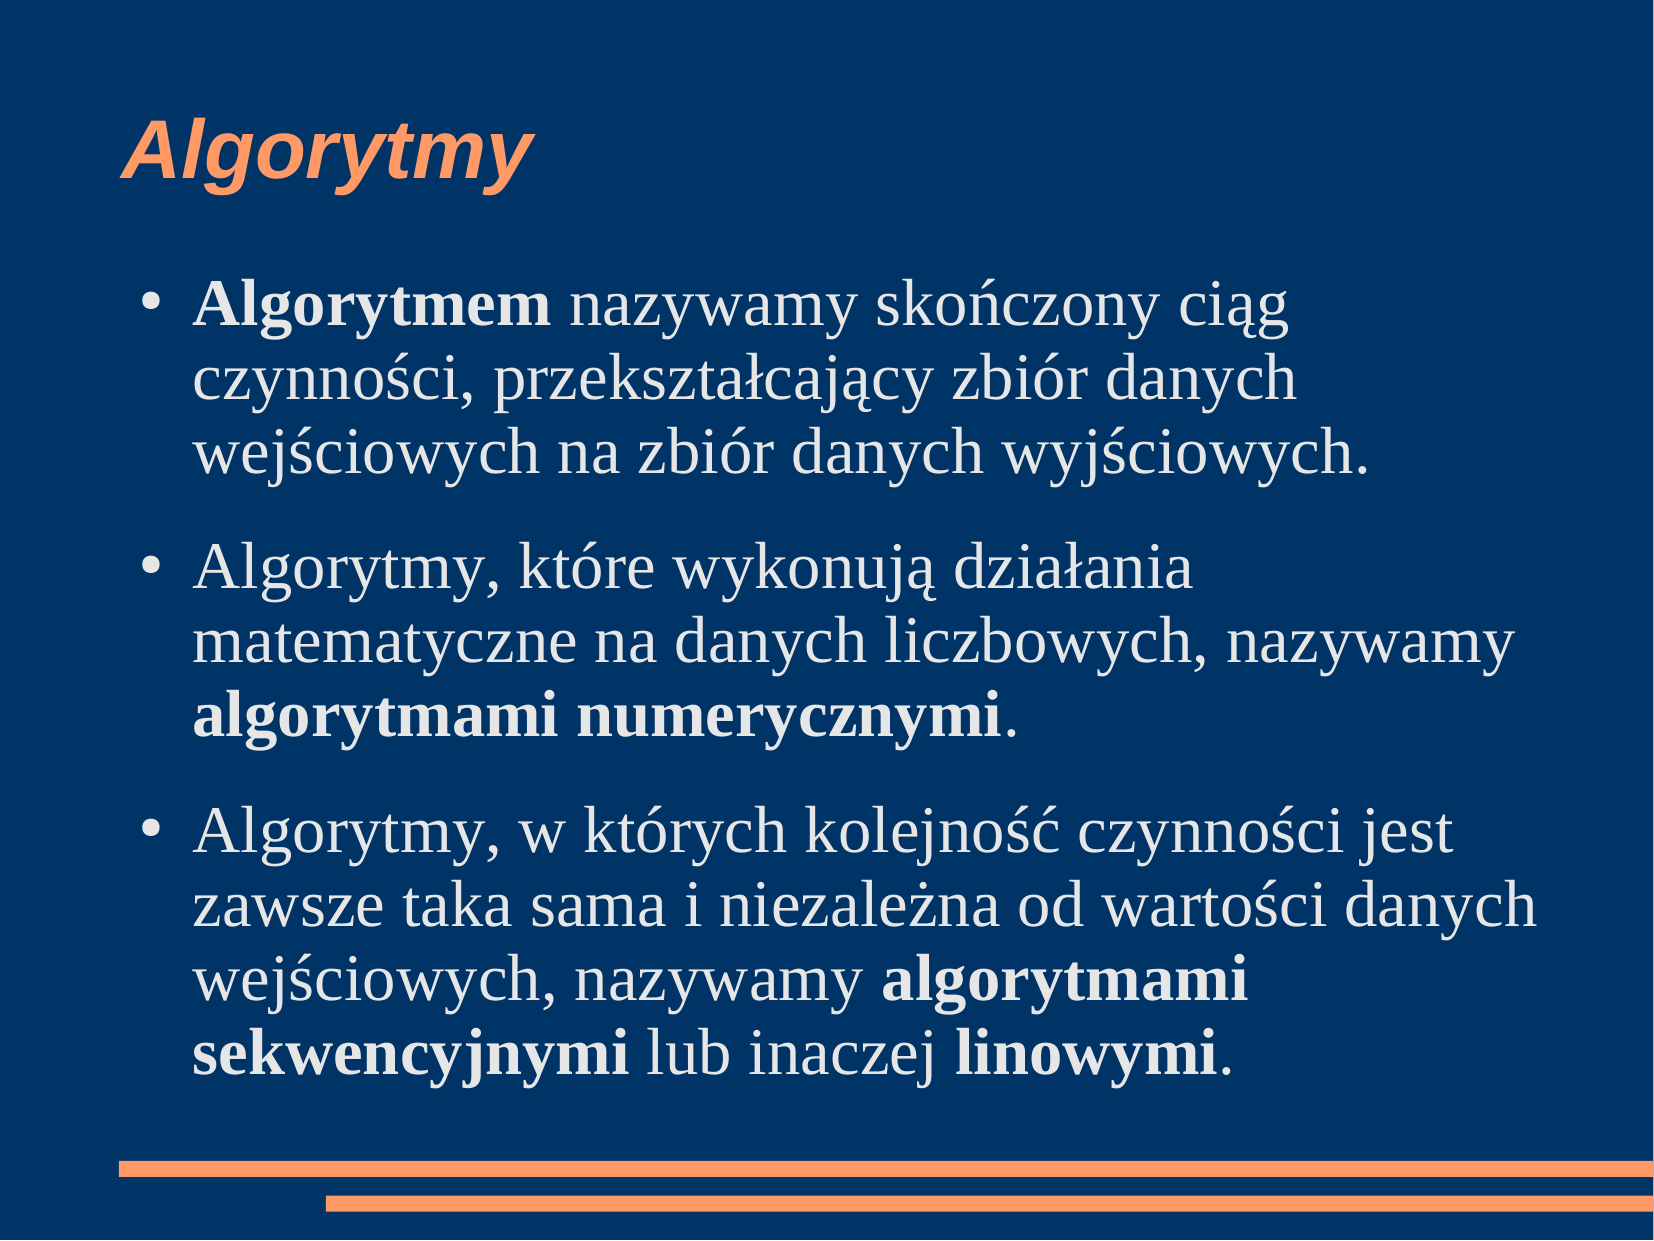

# Algorytmy
Algorytmem nazywamy skończony ciąg czynności, przekształcający zbiór danych wejściowych na zbiór danych wyjściowych.
Algorytmy, które wykonują działania matematyczne na danych liczbowych, nazywamy algorytmami numerycznymi.
Algorytmy, w których kolejność czynności jest zawsze taka sama i niezależna od wartości danych wejściowych, nazywamy algorytmami sekwencyjnymi lub inaczej linowymi.